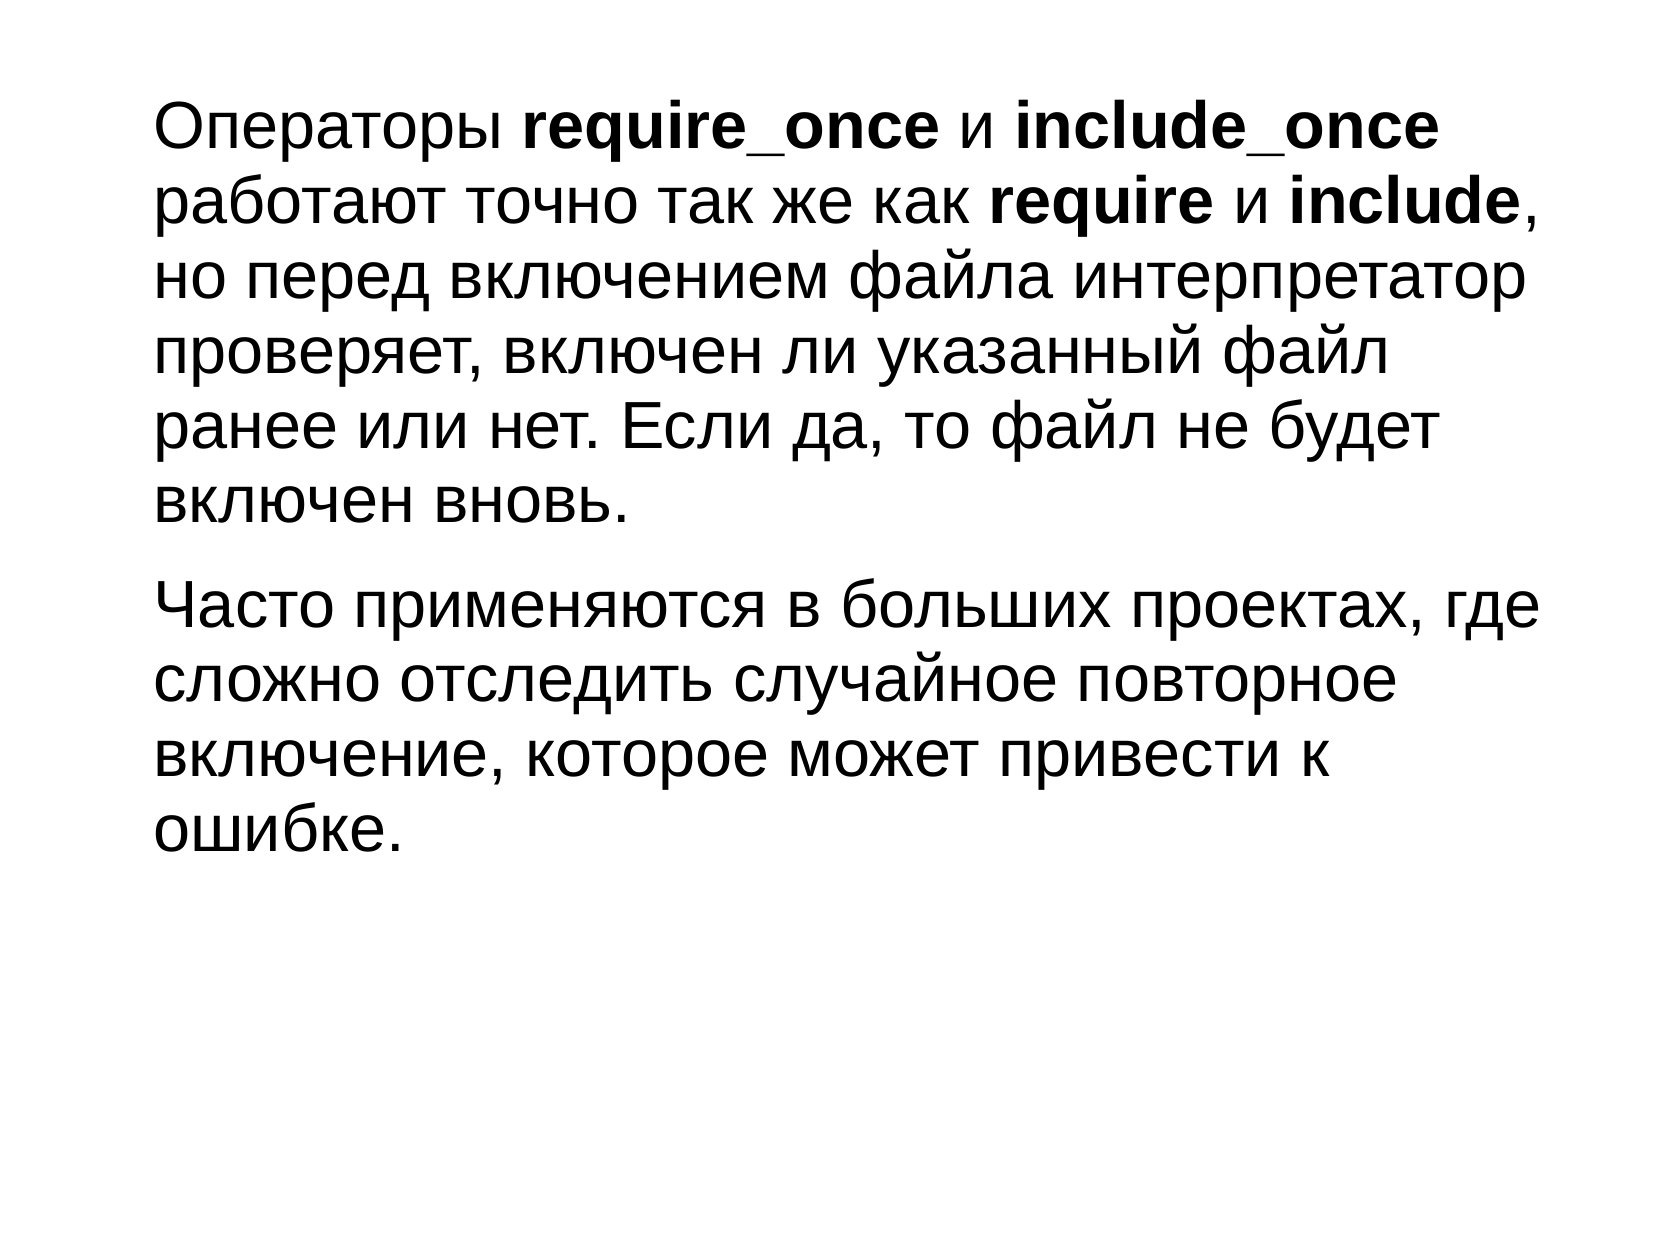

# Операторы require_once и include_once работают точно так же как require и include, но перед включением файла интерпретатор проверяет, включен ли указанный файл ранее или нет. Если да, то файл не будет включен вновь.
Часто применяются в больших проектах, где сложно отследить случайное повторное включение, которое может привести к ошибке.